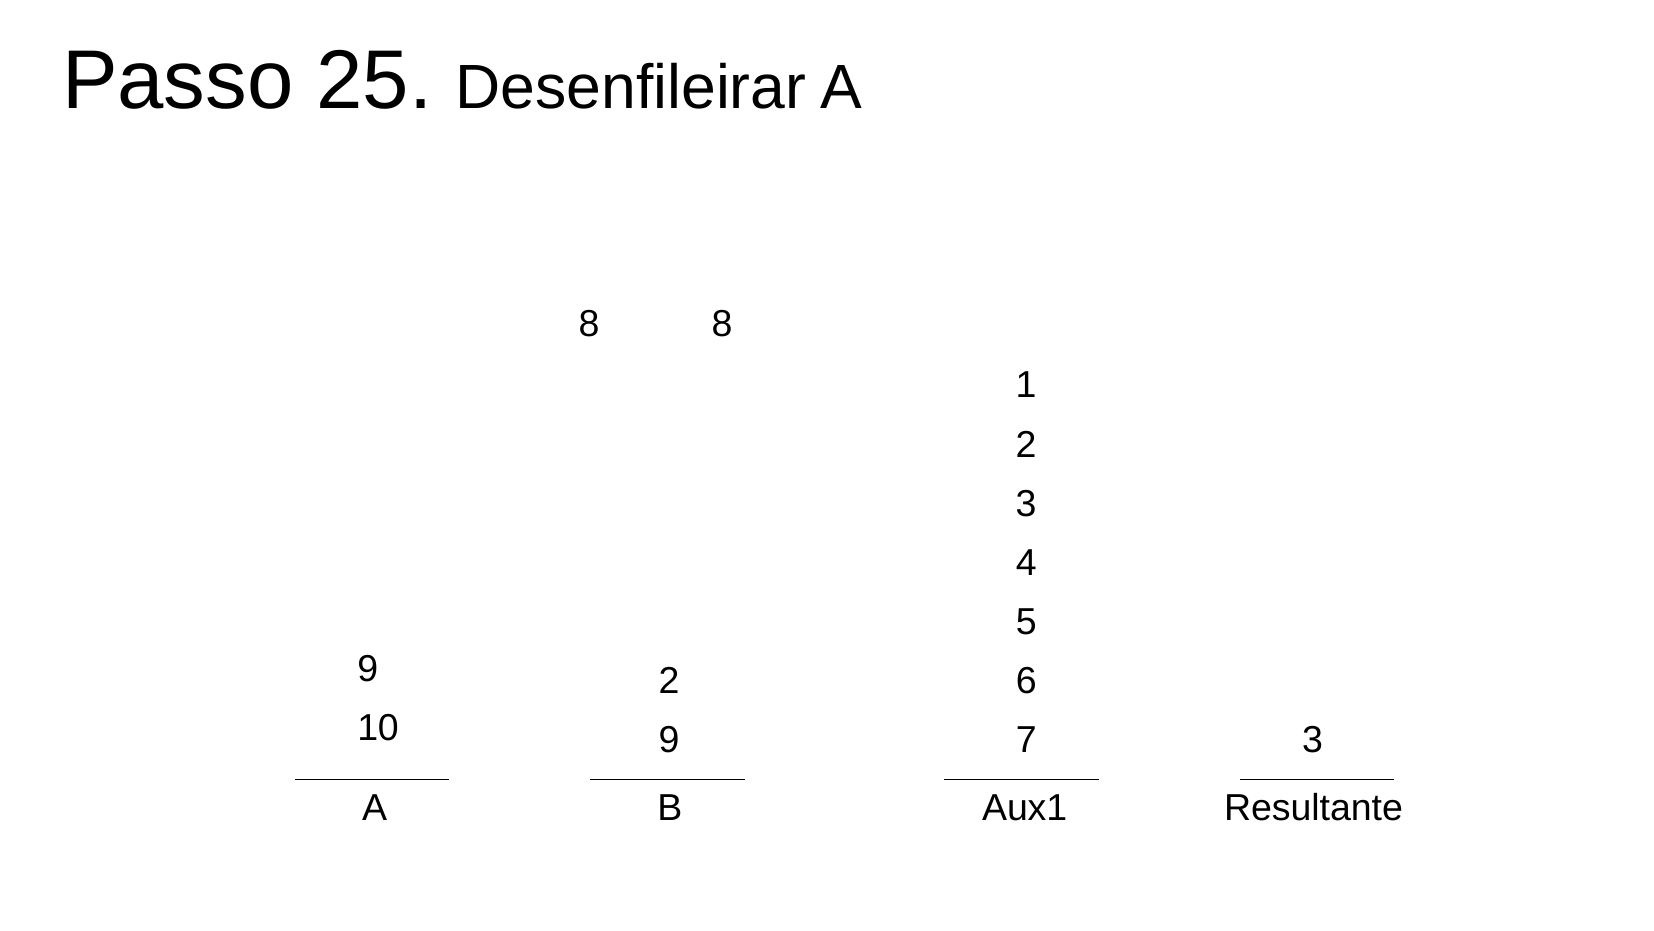

Passo 25. Desenfileirar A
8
8
1
2
3
4
5
9
2
6
10
9
7
3
A
B
Aux1
Resultante